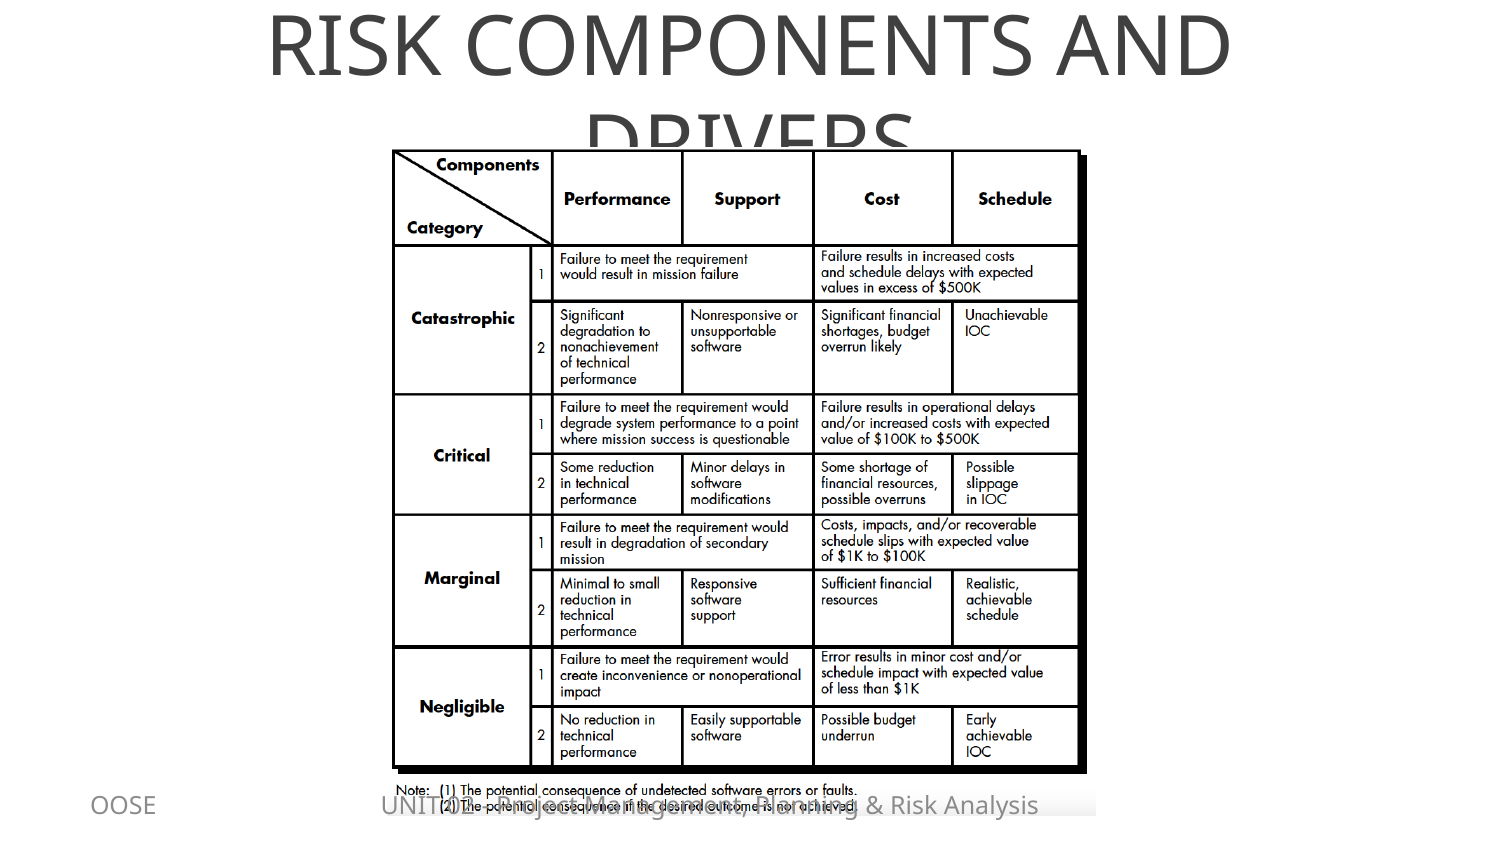

# Risk components and drivers
OOSE
UNIT 02 - Project Management, Planning & Risk Analysis